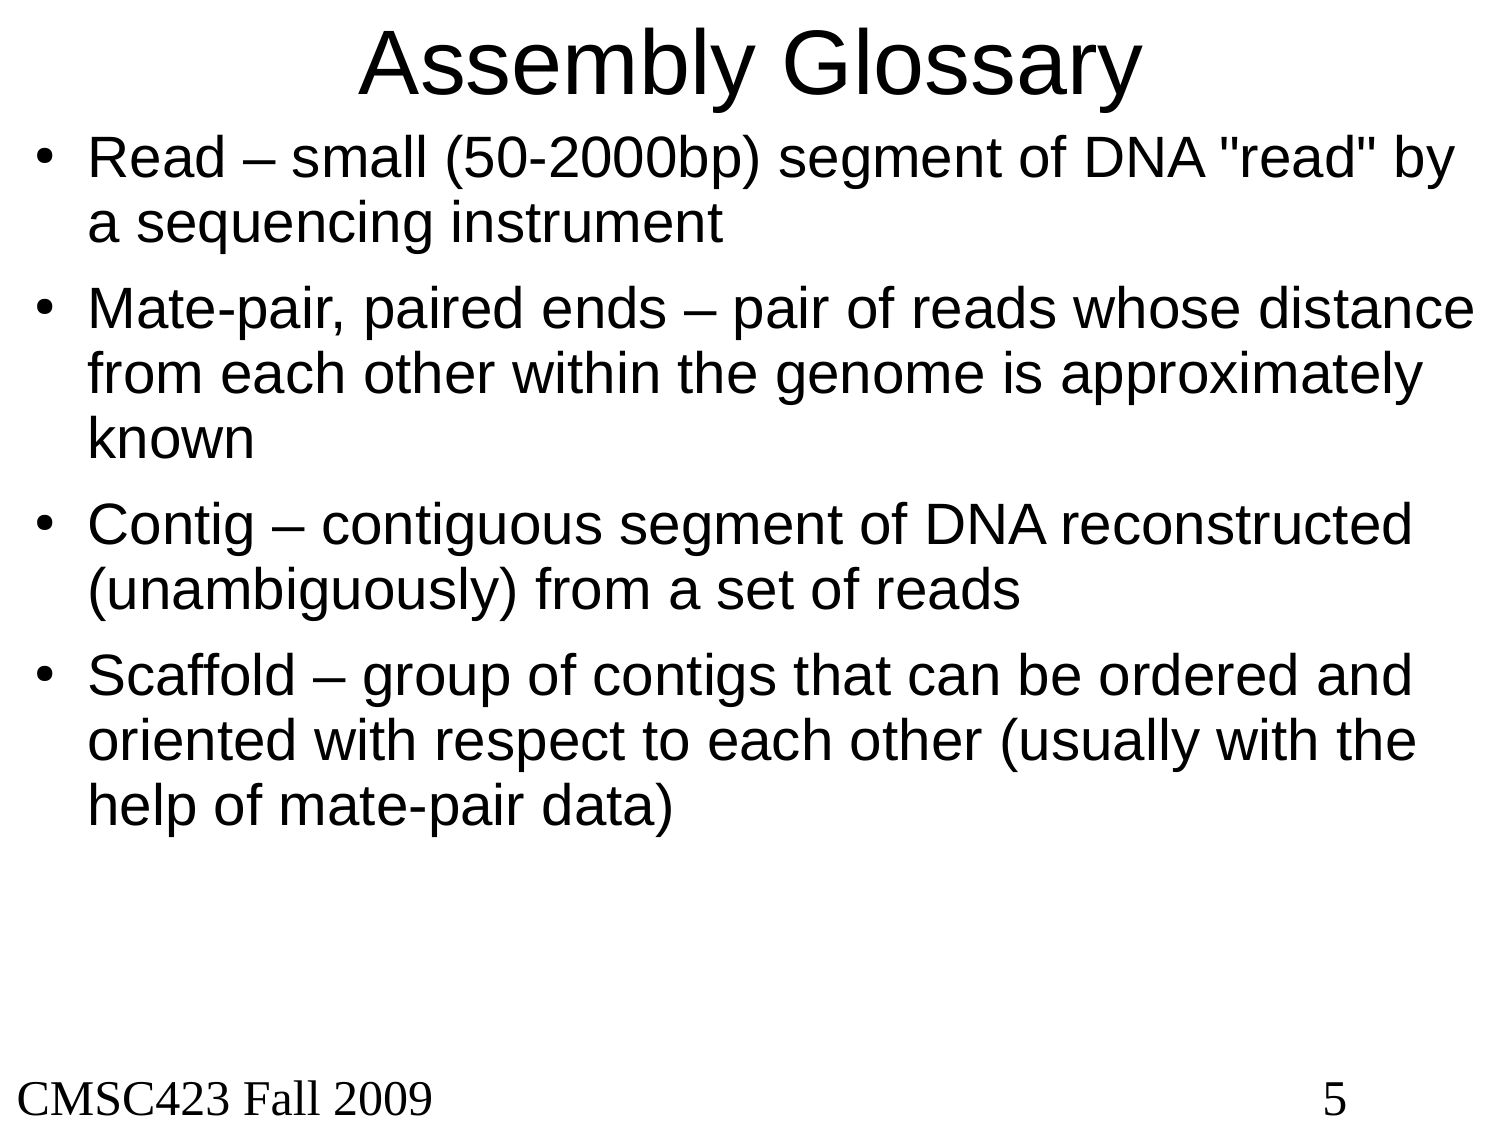

# Assembly Glossary
Read – small (50-2000bp) segment of DNA "read" by a sequencing instrument
Mate-pair, paired ends – pair of reads whose distance from each other within the genome is approximately known
Contig – contiguous segment of DNA reconstructed (unambiguously) from a set of reads
Scaffold – group of contigs that can be ordered and oriented with respect to each other (usually with the help of mate-pair data)
CMSC423 Fall 2009
5